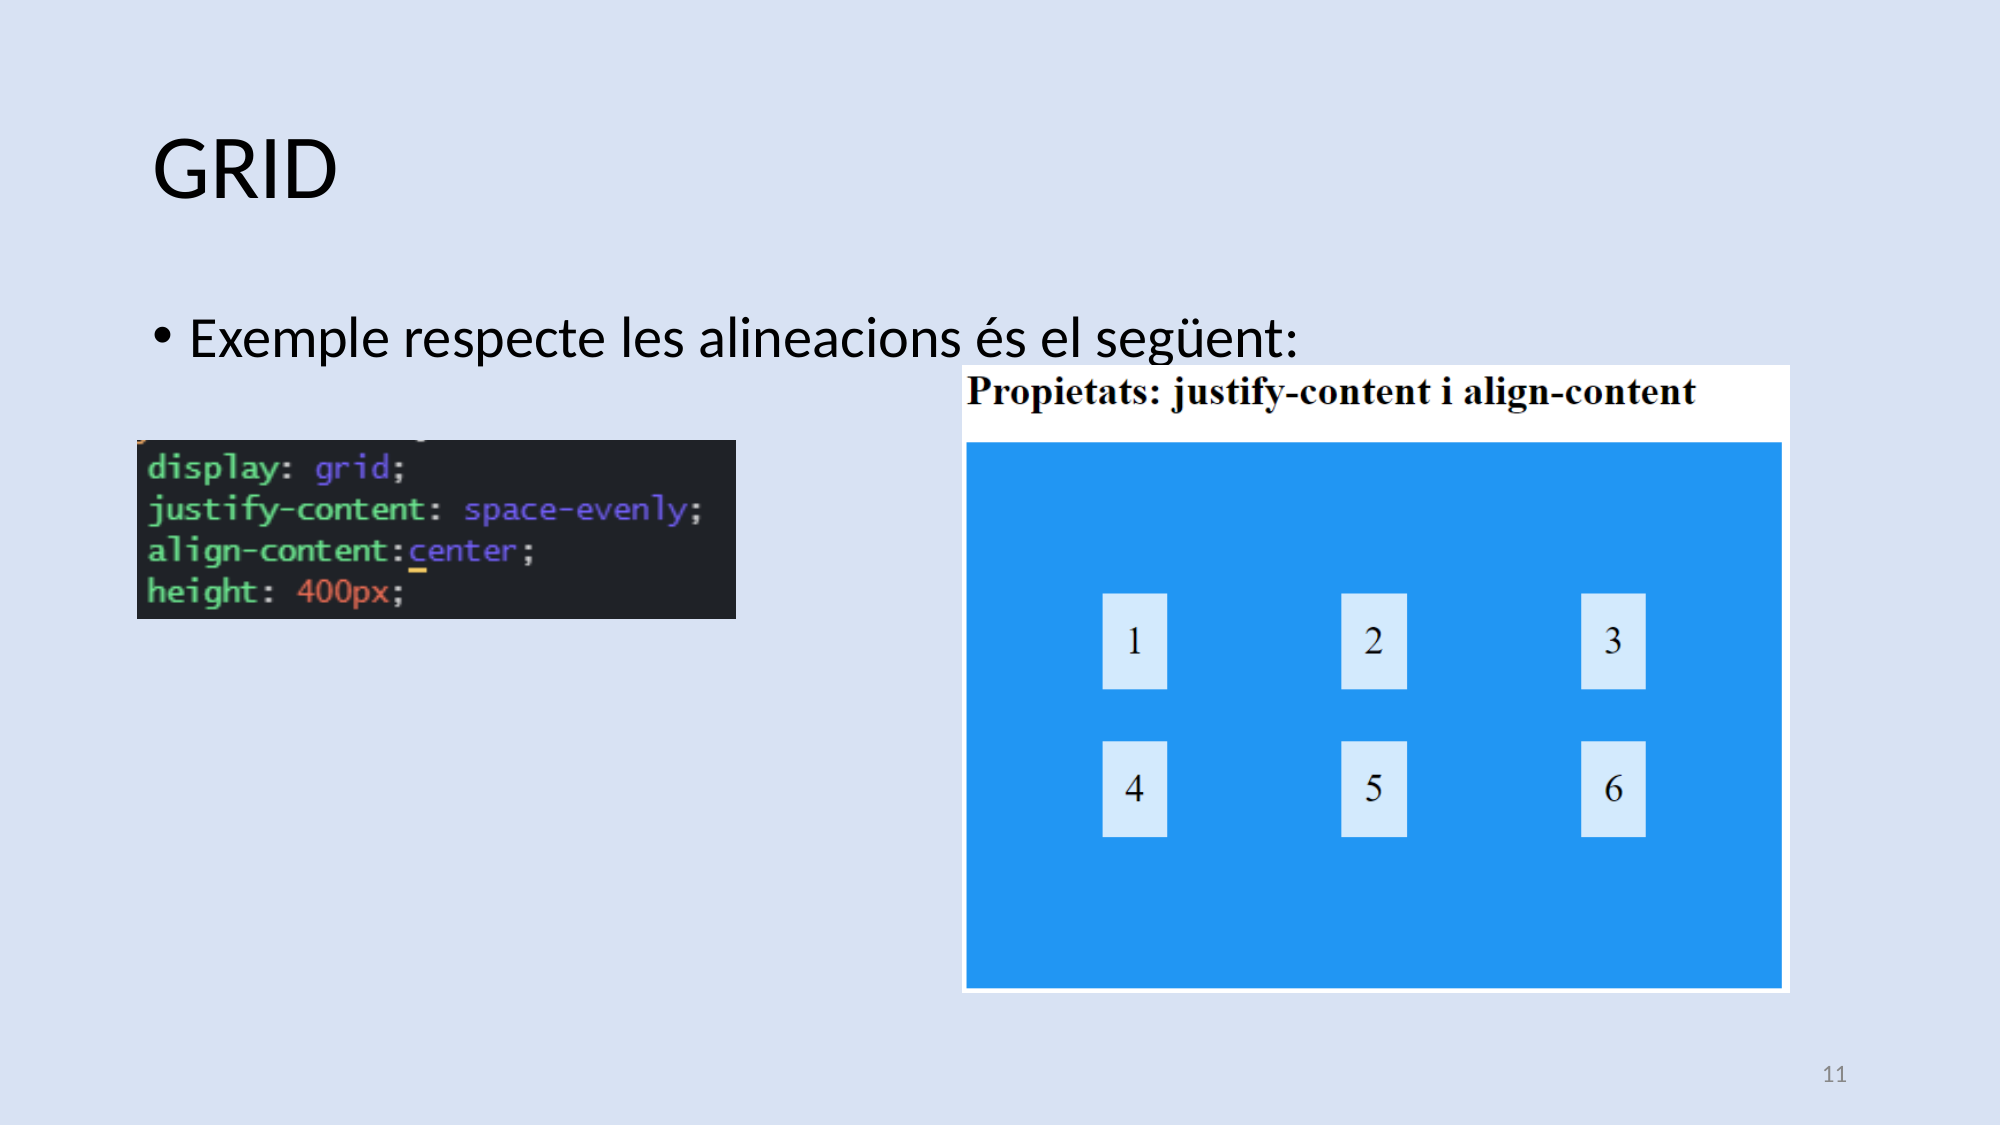

# GRID
Exemple respecte les alineacions és el següent: